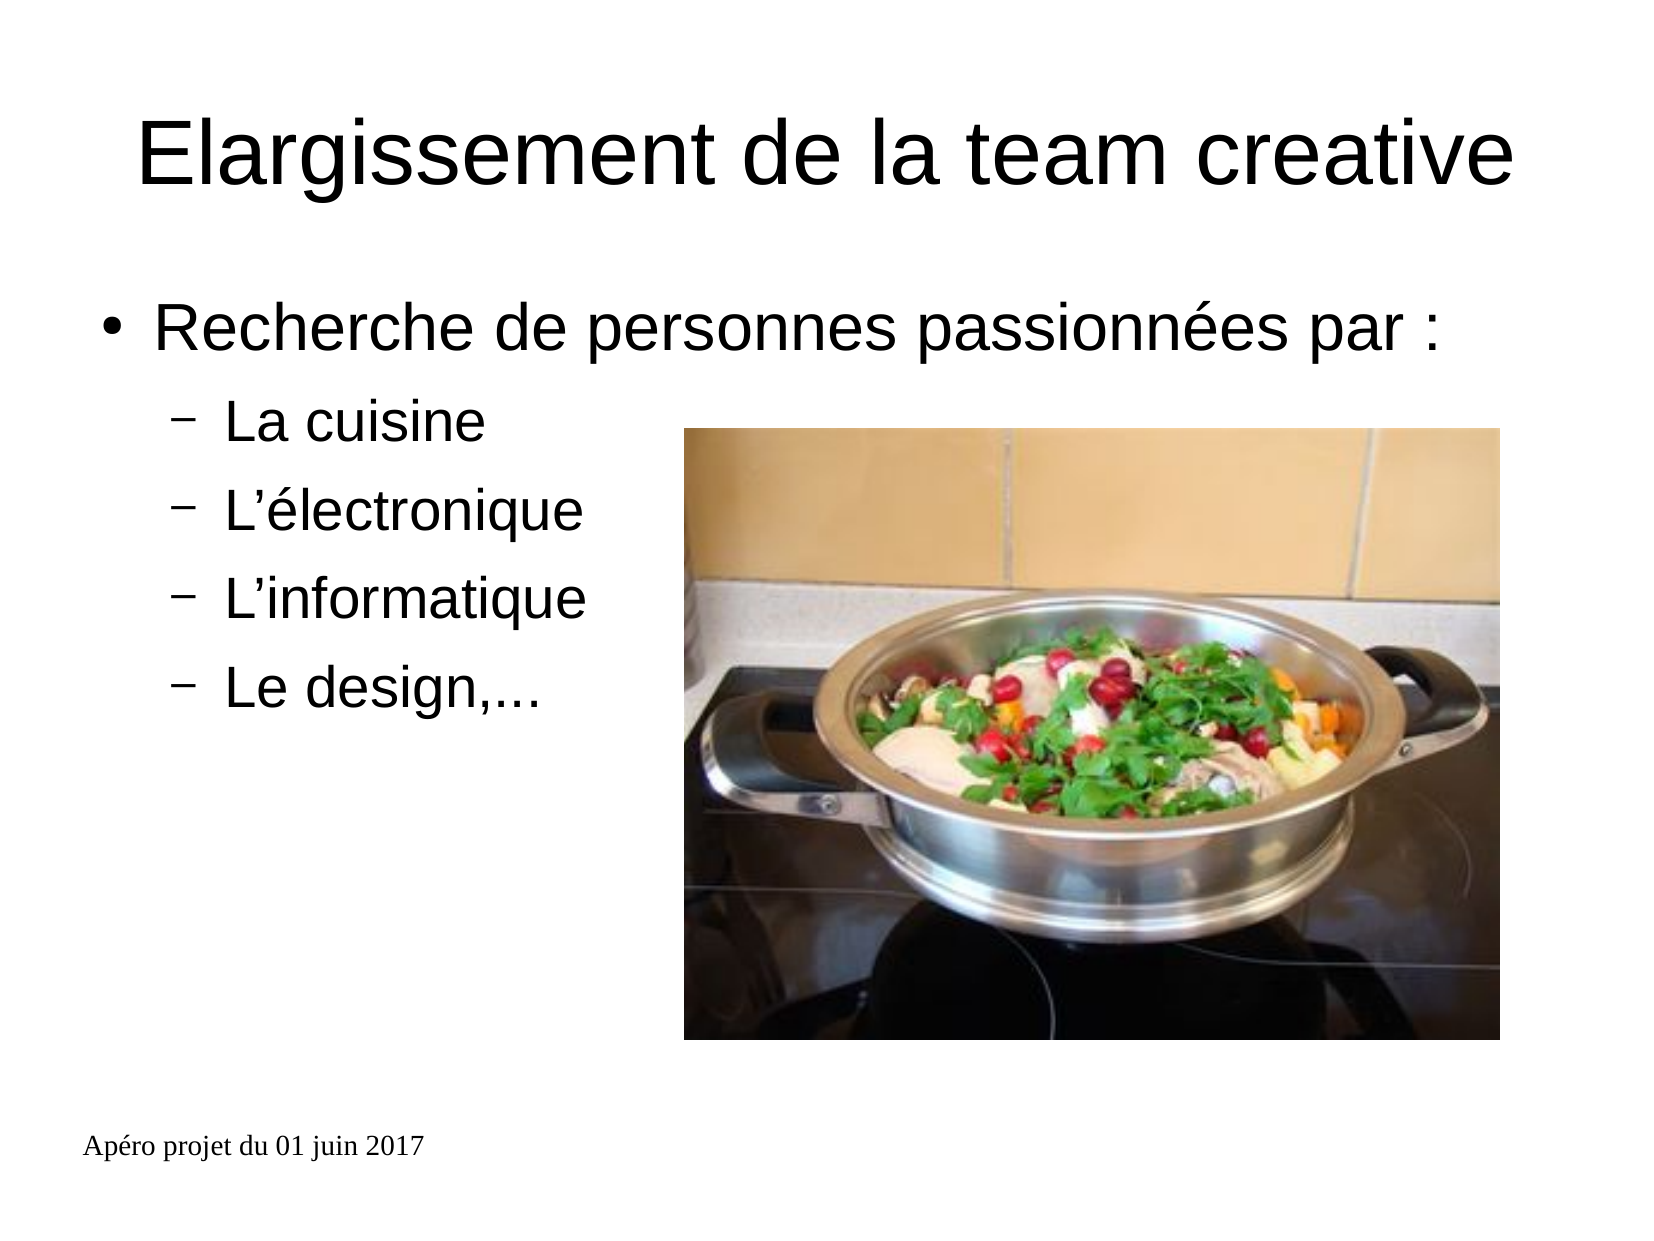

# Elargissement de la team creative
Recherche de personnes passionnées par :
La cuisine
L’électronique
L’informatique
Le design,...
Apéro projet du 01 juin 2017